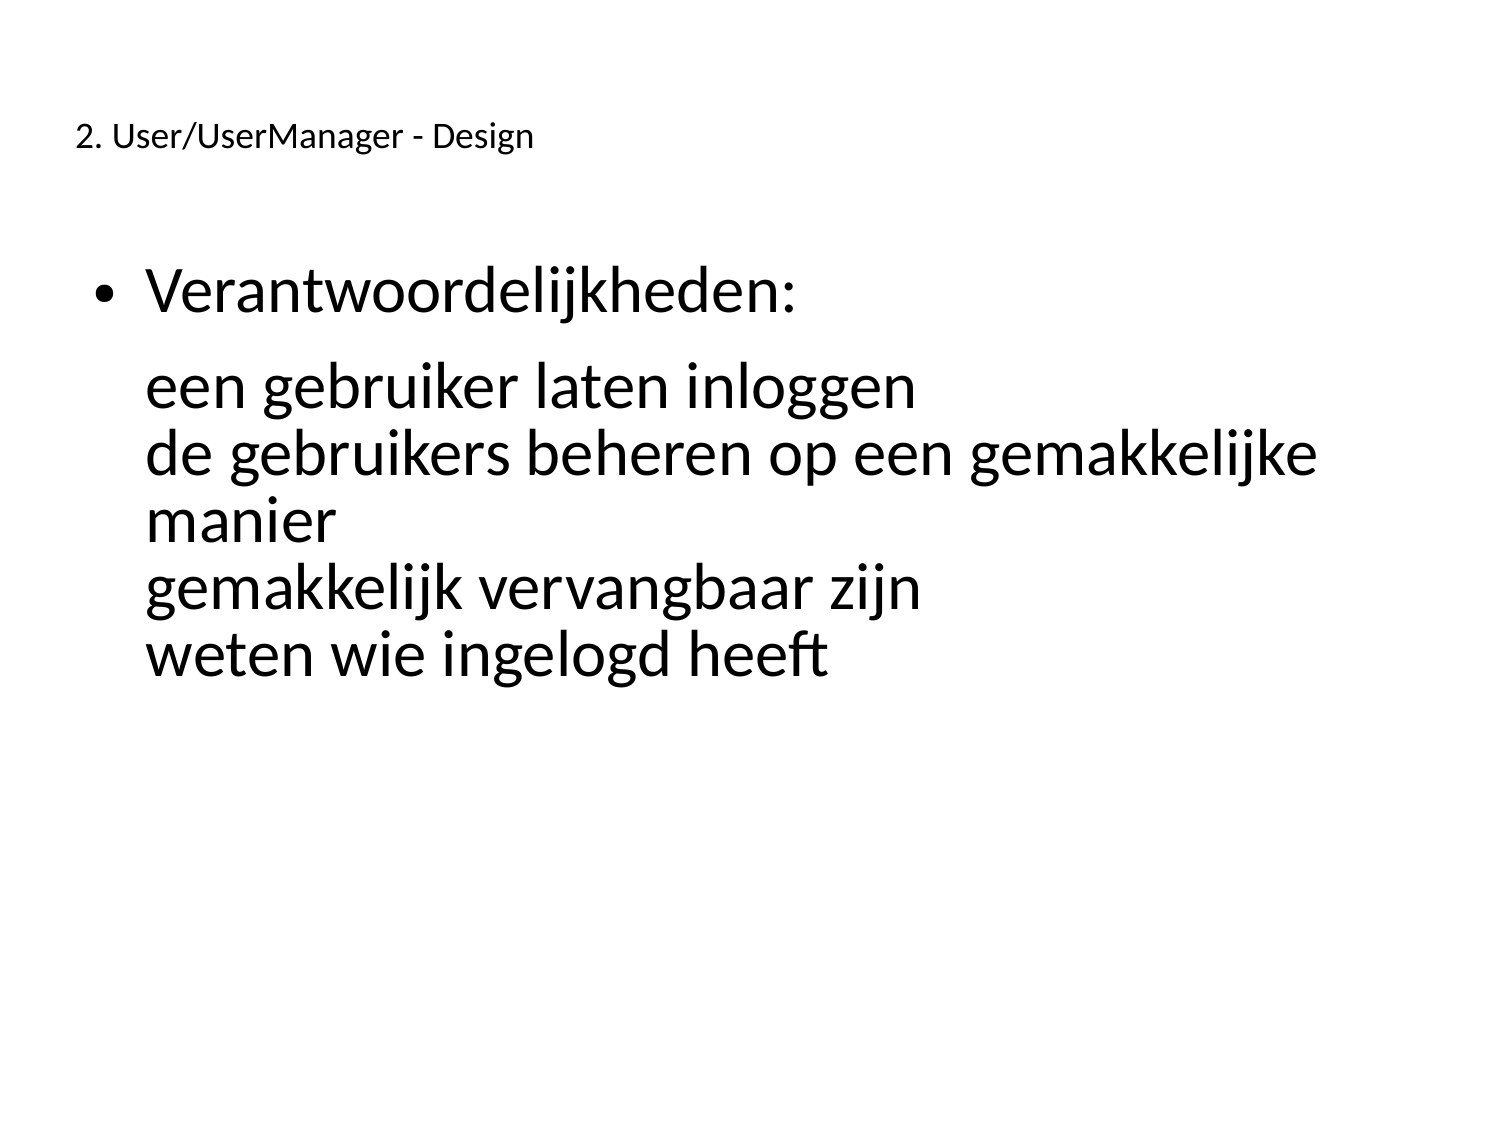

# 2. User/UserManager - Design
Verantwoordelijkheden:
een gebruiker laten inloggen
de gebruikers beheren op een gemakkelijke manier
gemakkelijk vervangbaar zijn
weten wie ingelogd heeft